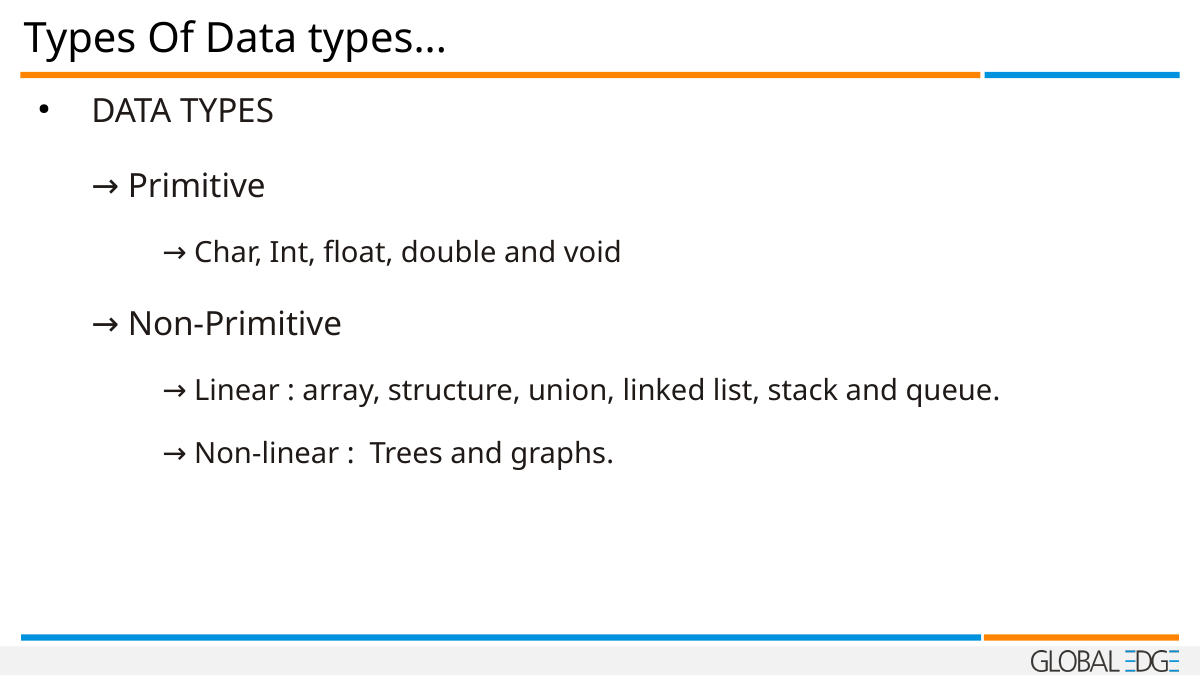

# Types Of Data types...
DATA TYPES
→ Primitive
→ Char, Int, float, double and void
→ Non-Primitive
→ Linear : array, structure, union, linked list, stack and queue.
→ Non-linear : Trees and graphs.